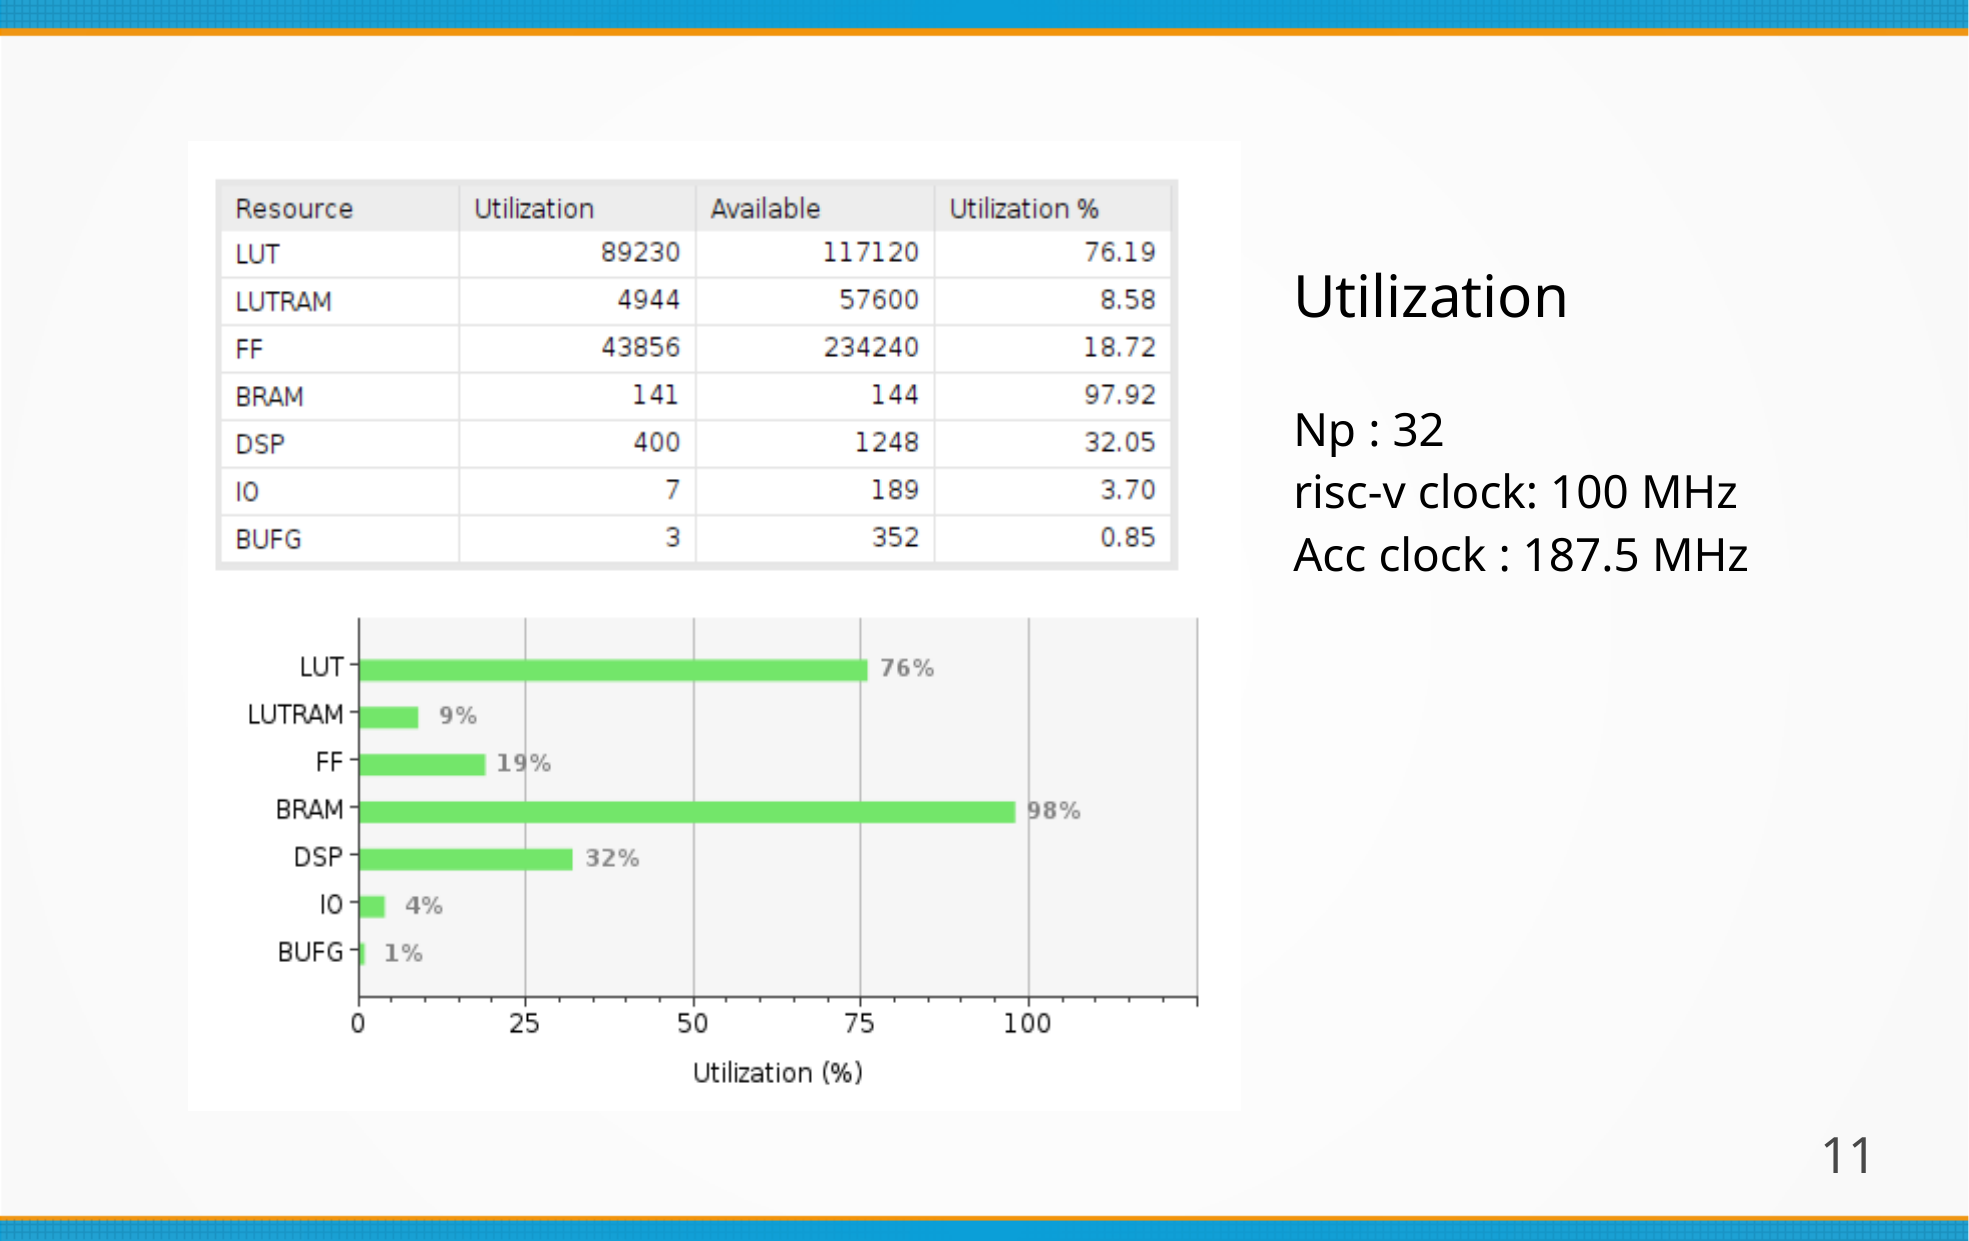

#
Utilization
Np : 32
risc-v clock: 100 MHz
Acc clock : 187.5 MHz
11